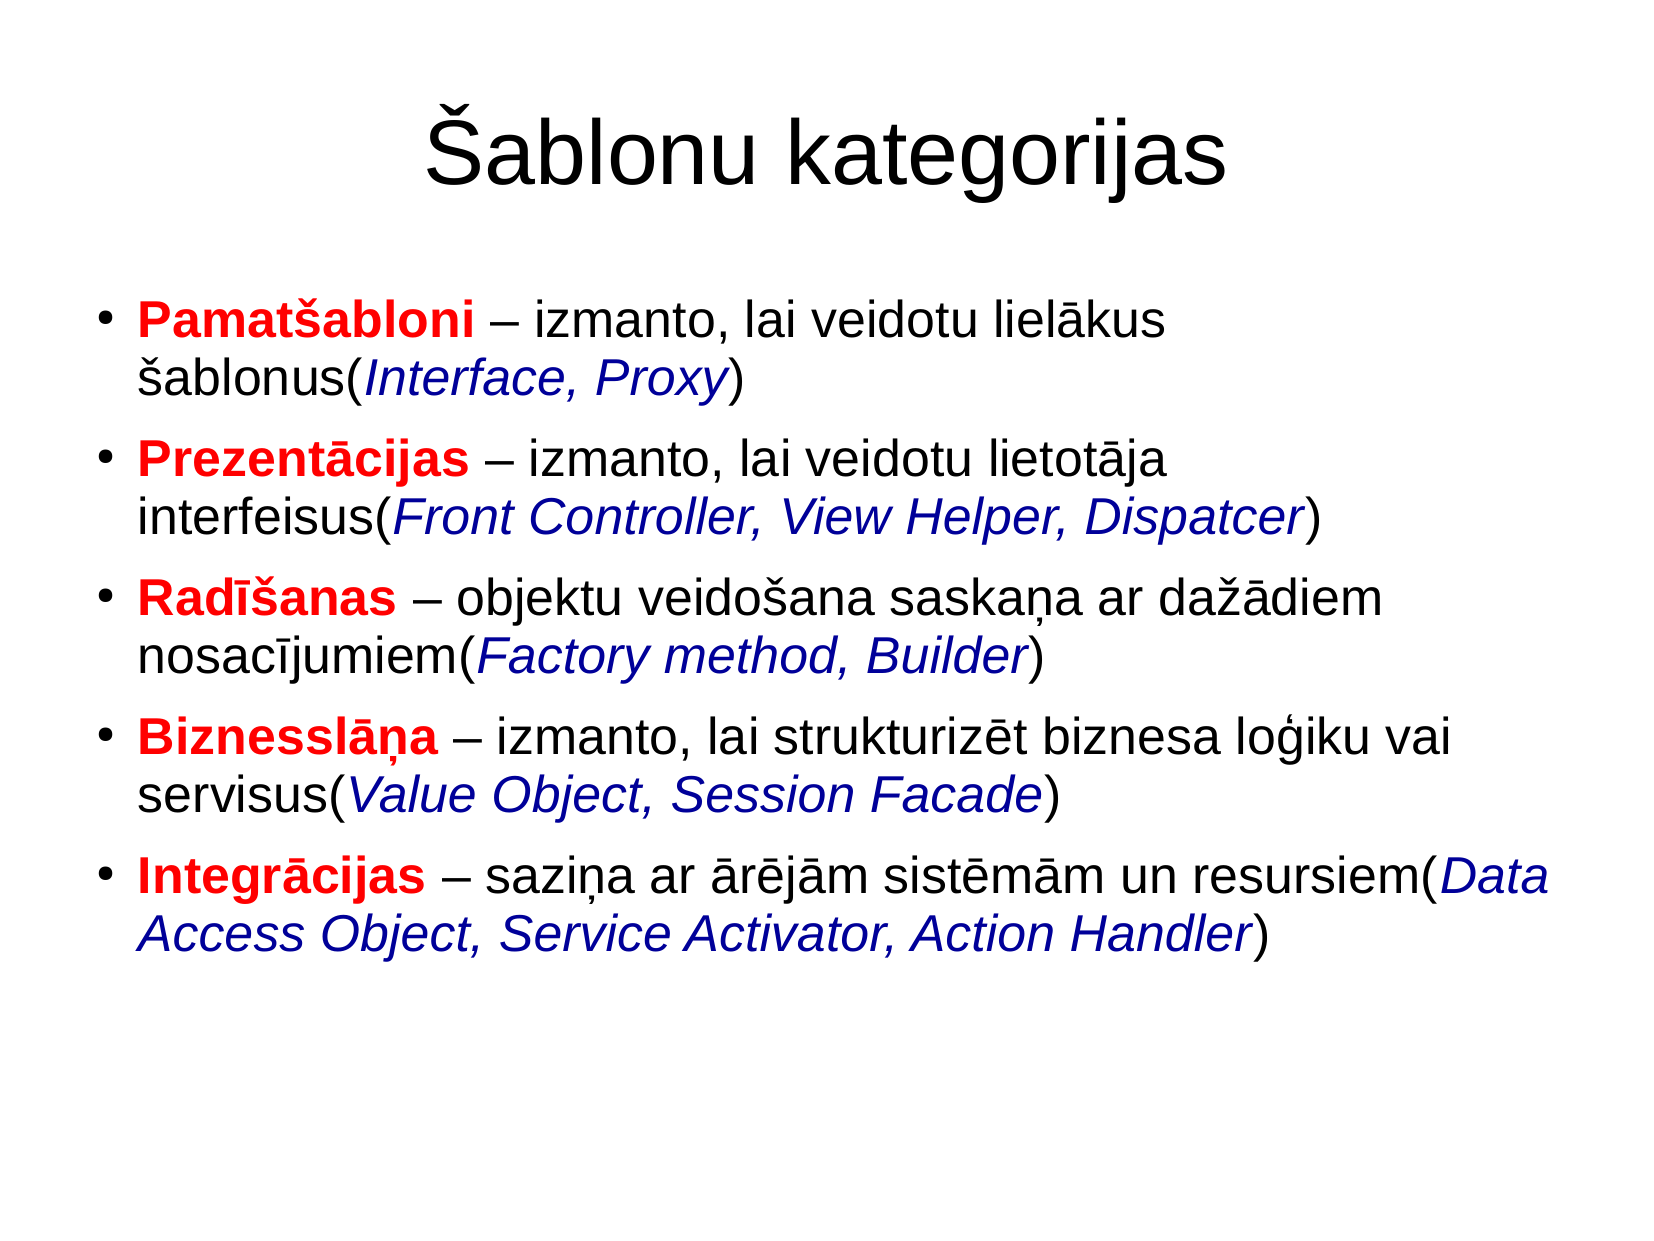

# Šablonu kategorijas
Pamatšabloni – izmanto, lai veidotu lielākus šablonus(Interface, Proxy)
Prezentācijas – izmanto, lai veidotu lietotāja interfeisus(Front Controller, View Helper, Dispatcer)
Radīšanas – objektu veidošana saskaņa ar dažādiem nosacījumiem(Factory method, Builder)
Biznesslāņa – izmanto, lai strukturizēt biznesa loģiku vai servisus(Value Object, Session Facade)
Integrācijas – saziņa ar ārējām sistēmām un resursiem(Data Access Object, Service Activator, Action Handler)